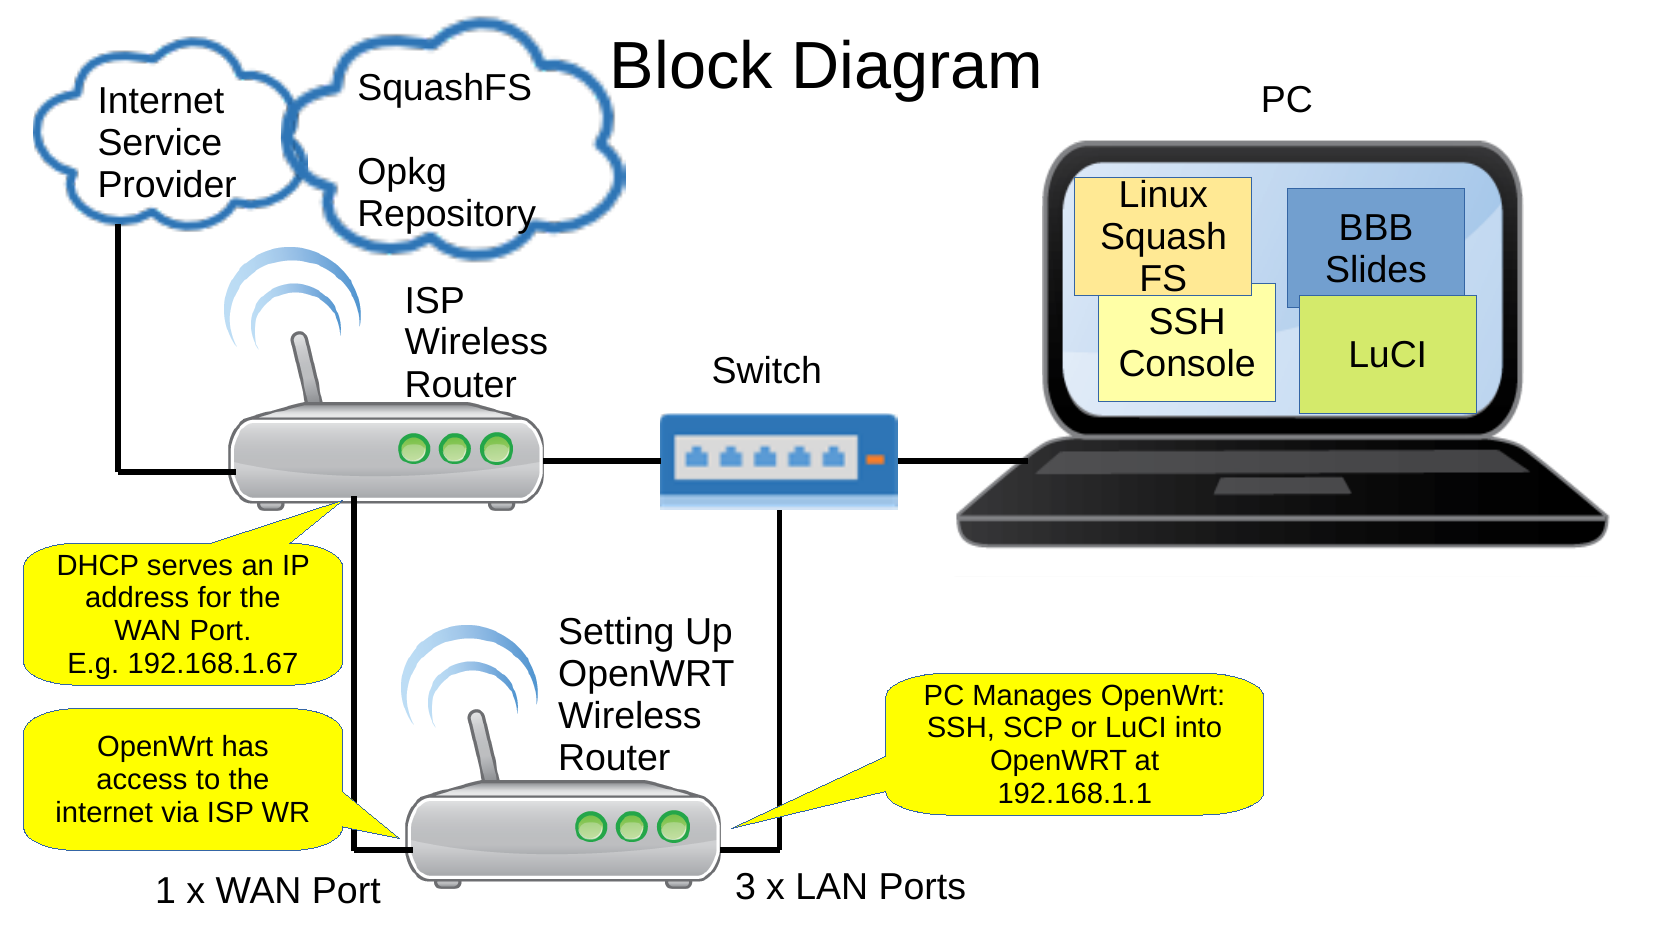

# Block Diagram
SquashFS
Opkg
Repository
PC
Internet
Service
Provider
Linux
SquashFS
BBB
Slides
ISP
Wireless
Router
SSH Console
LuCI
Switch
DHCP serves an IP address for the WAN Port.
E.g. 192.168.1.67
Setting Up
OpenWRT
Wireless
Router
PC Manages OpenWrt: SSH, SCP or LuCI into OpenWRT at
192.168.1.1
OpenWrt has access to the internet via ISP WR
3 x LAN Ports
 1 x WAN Port